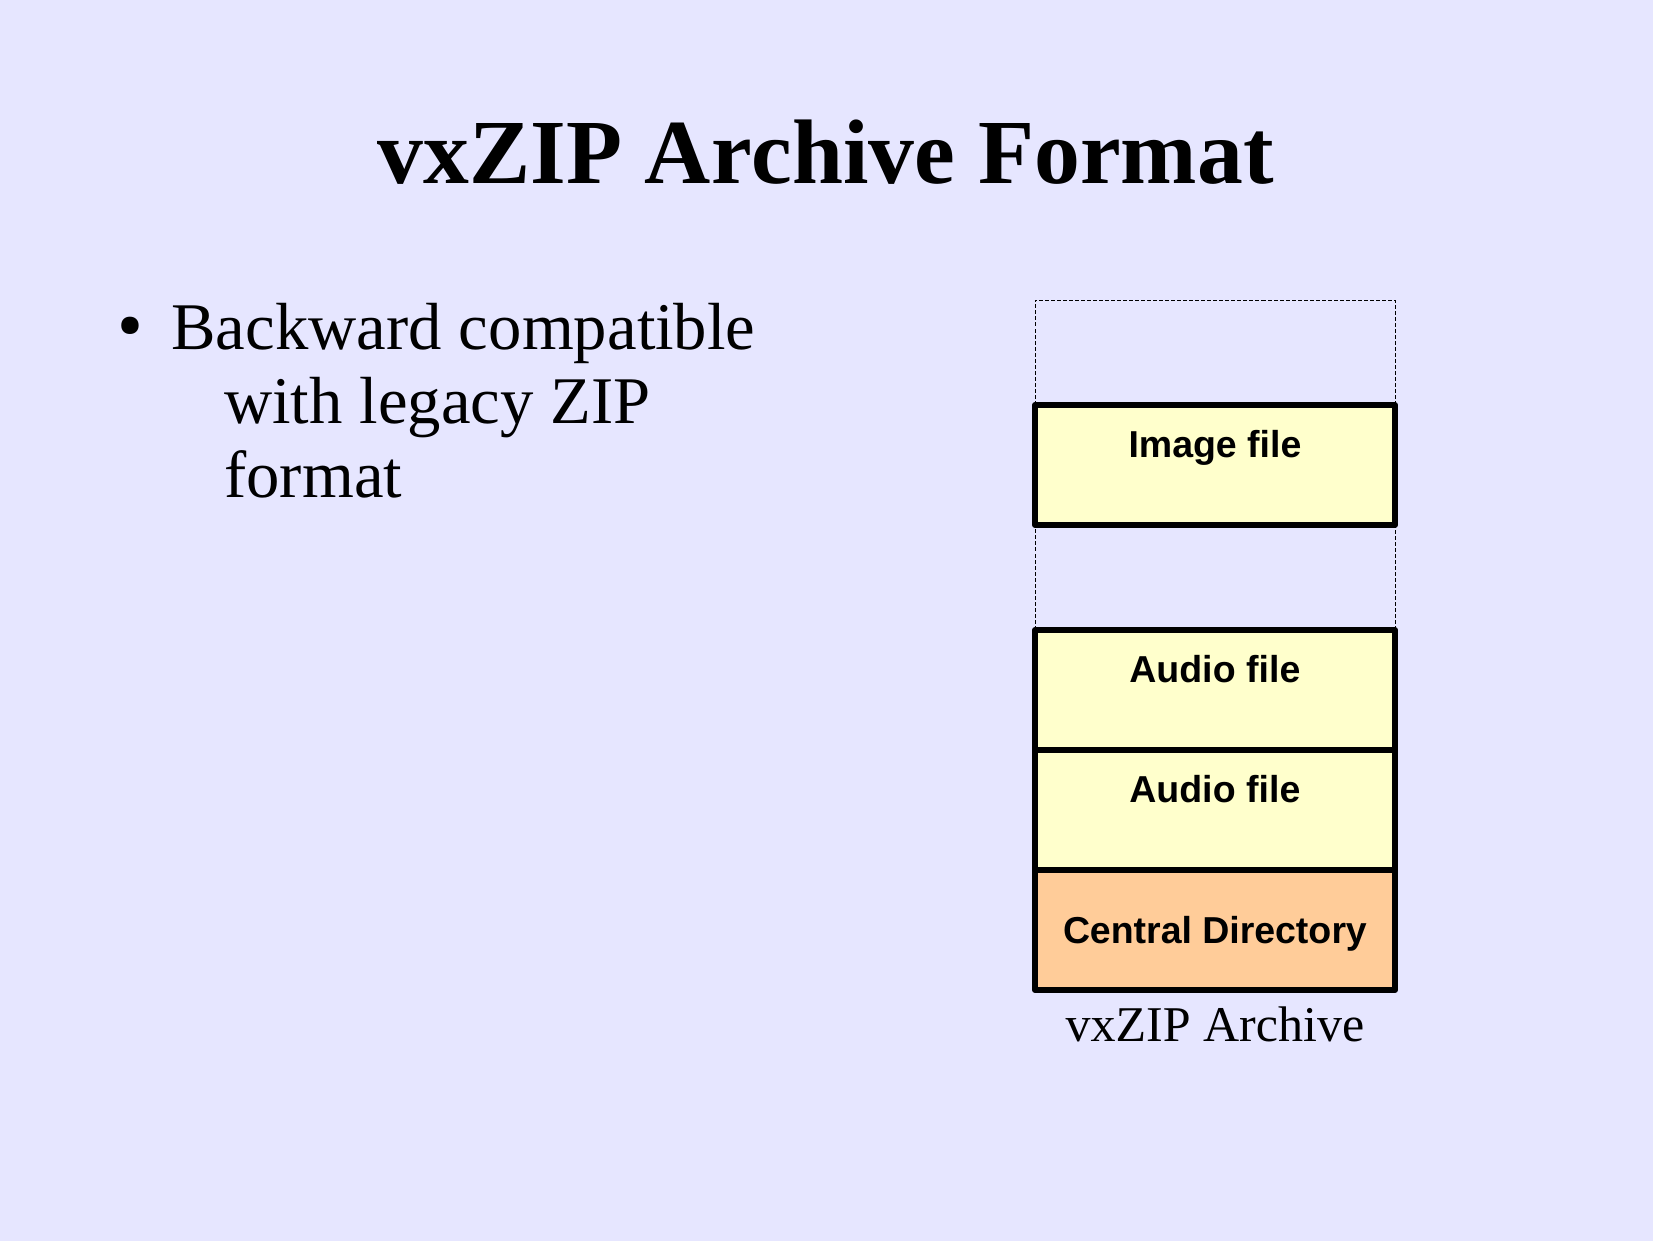

# vxZIP Archive Format
Backward compatible with legacy ZIP format
Image file
Audio file
Audio file
Central Directory
vxZIP Archive